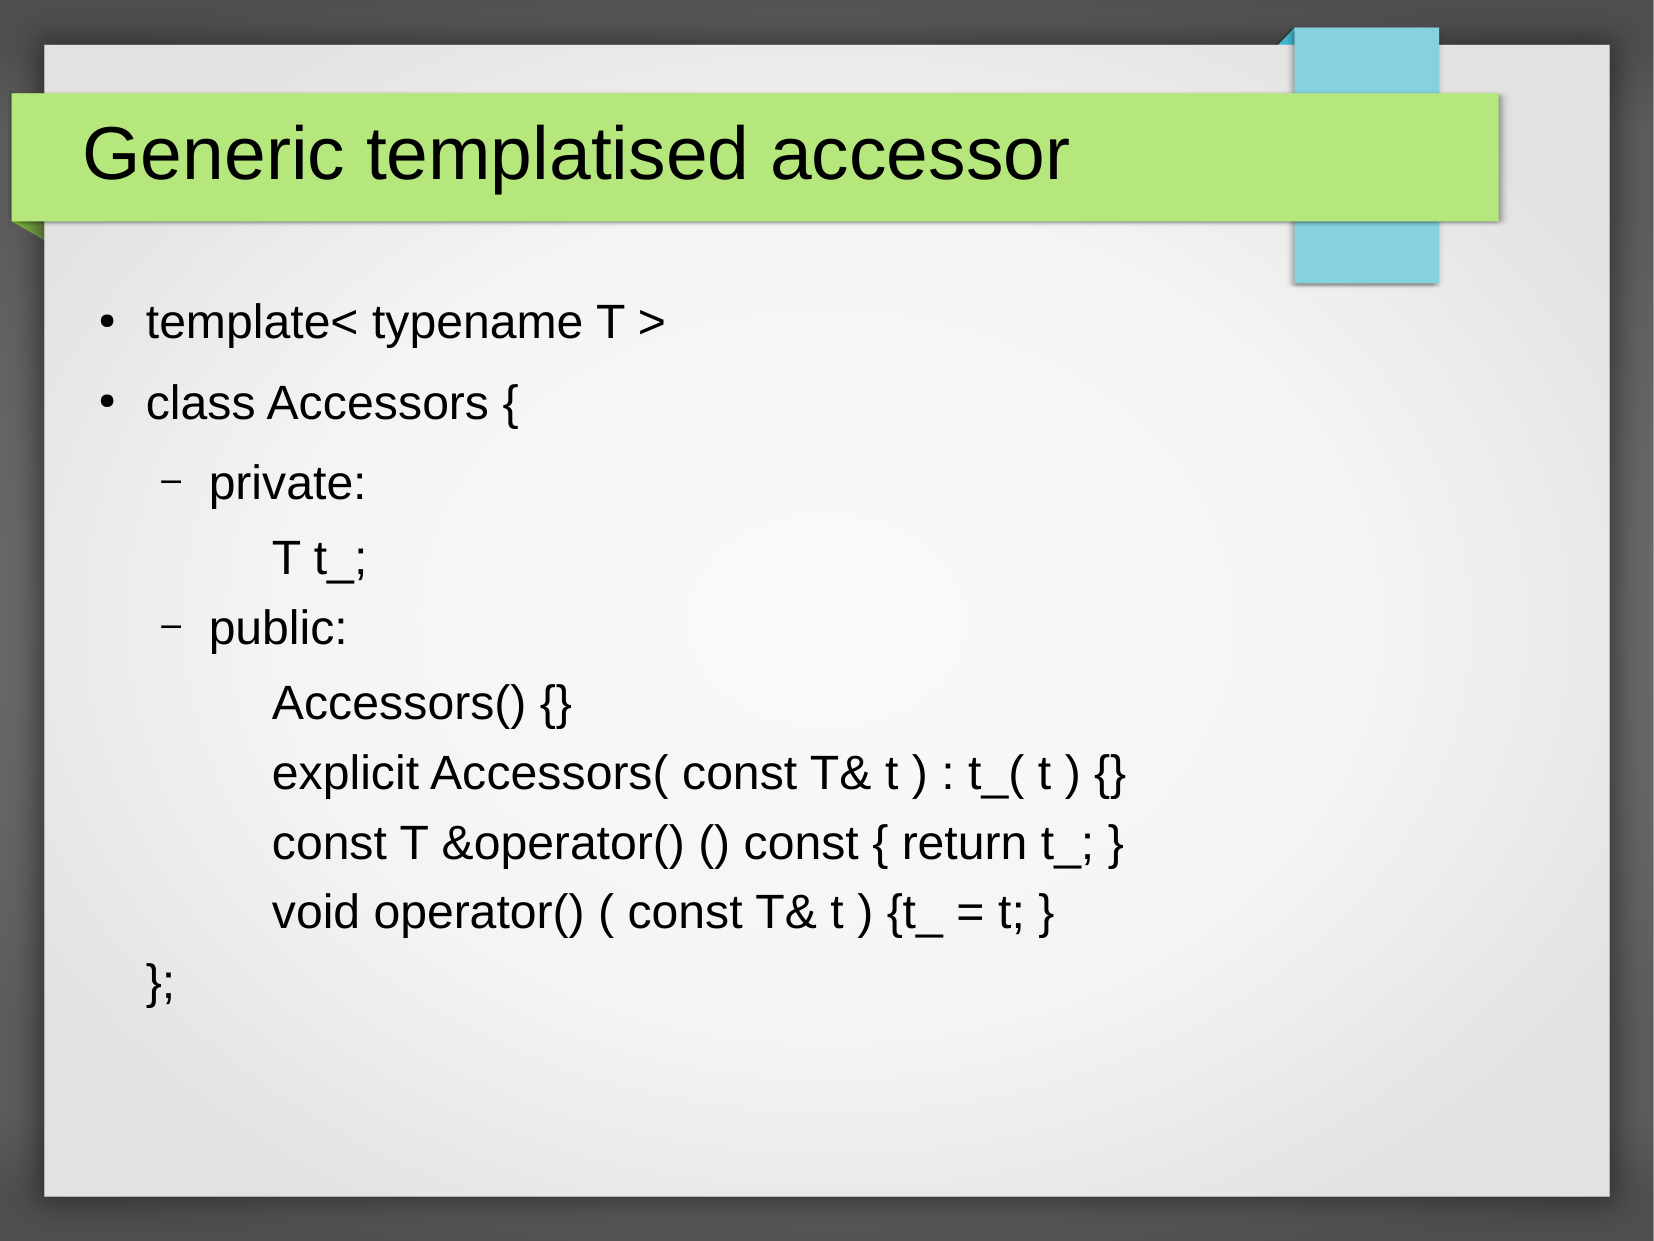

# Generic templatised accessor
template< typename T >
class Accessors {
private:
T t_;
public:
Accessors() {}
explicit Accessors( const T& t ) : t_( t ) {}
const T &operator() () const { return t_; }
void operator() ( const T& t ) {t_ = t; }
};